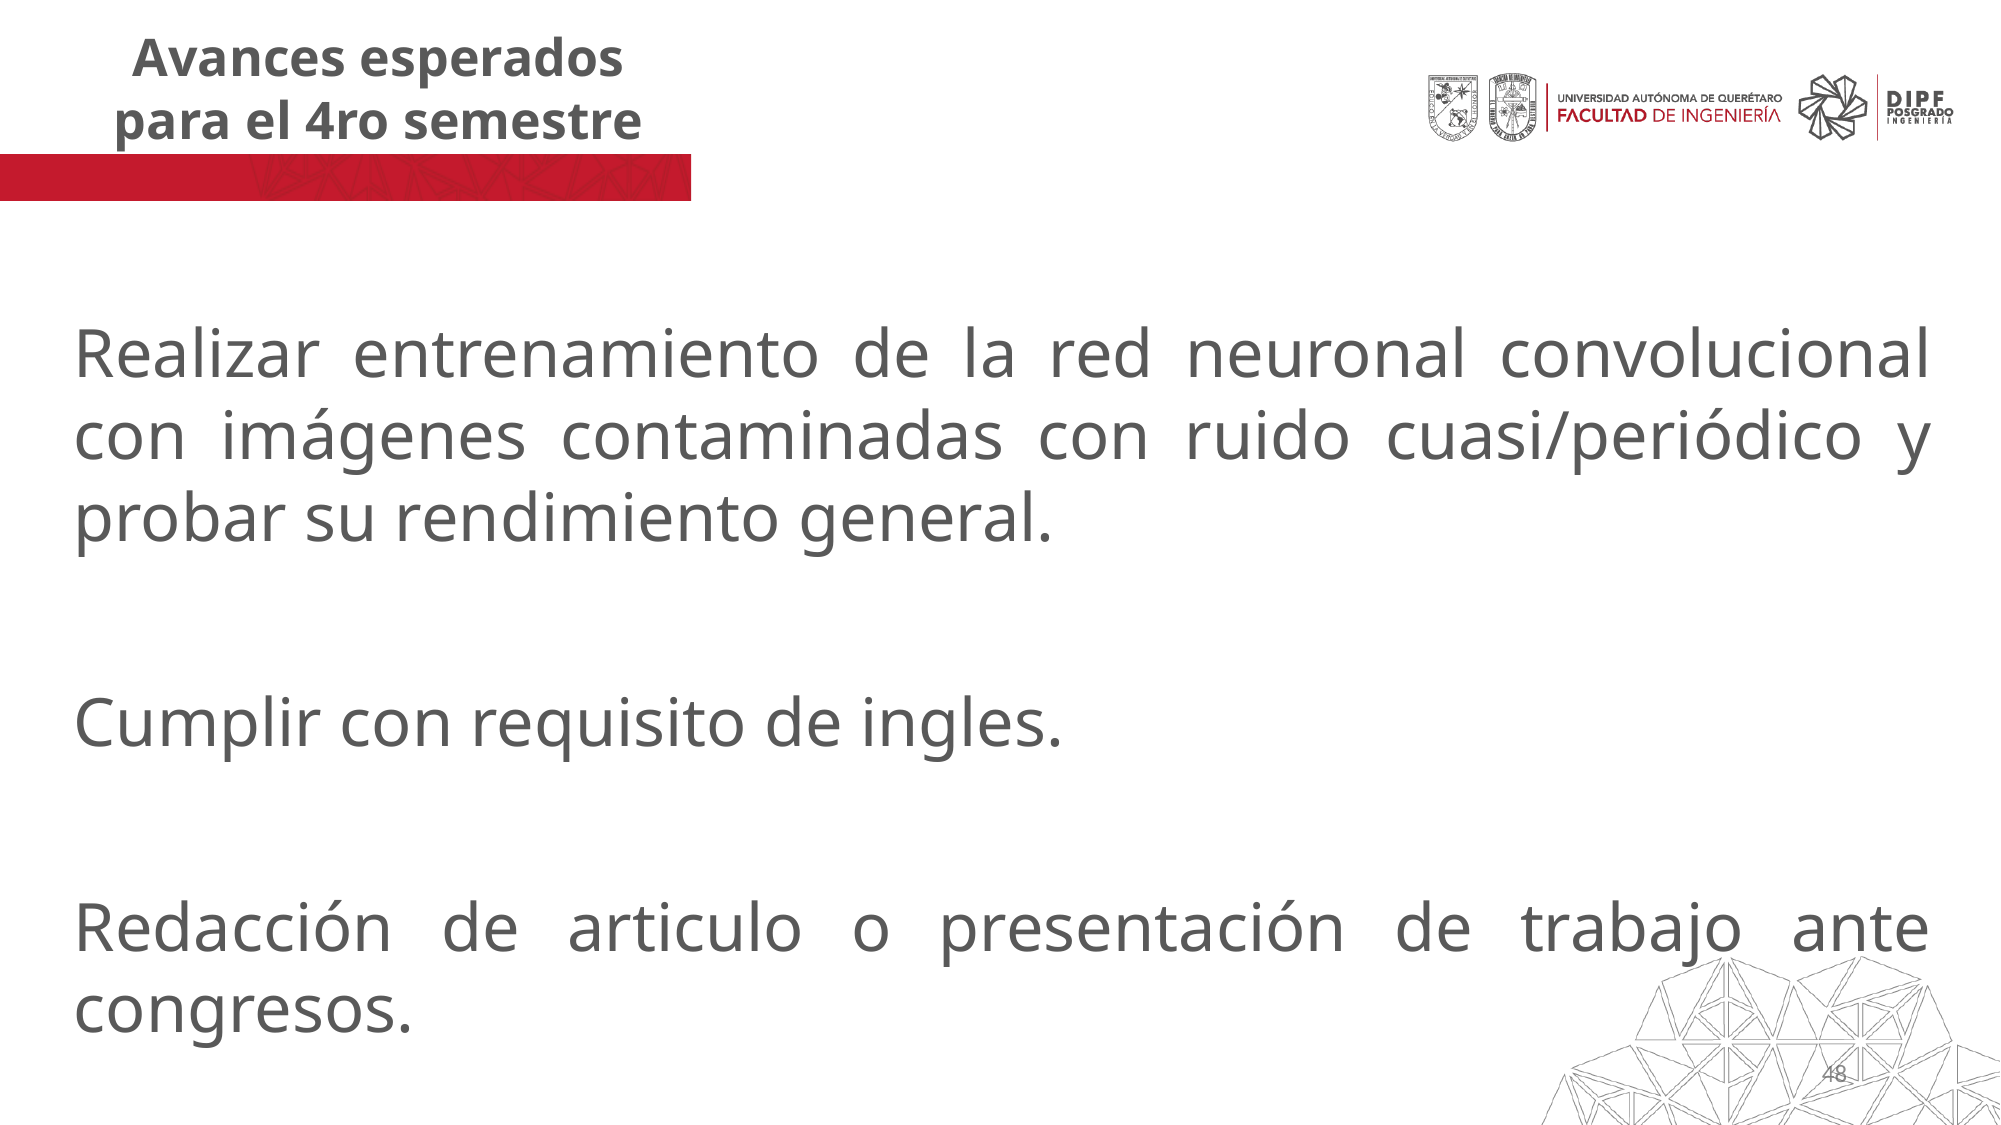

Avances esperados para el 4ro semestre
Realizar entrenamiento de la red neuronal convolucional con imágenes contaminadas con ruido cuasi/periódico y probar su rendimiento general.
Cumplir con requisito de ingles.
Redacción de articulo o presentación de trabajo ante congresos.
48